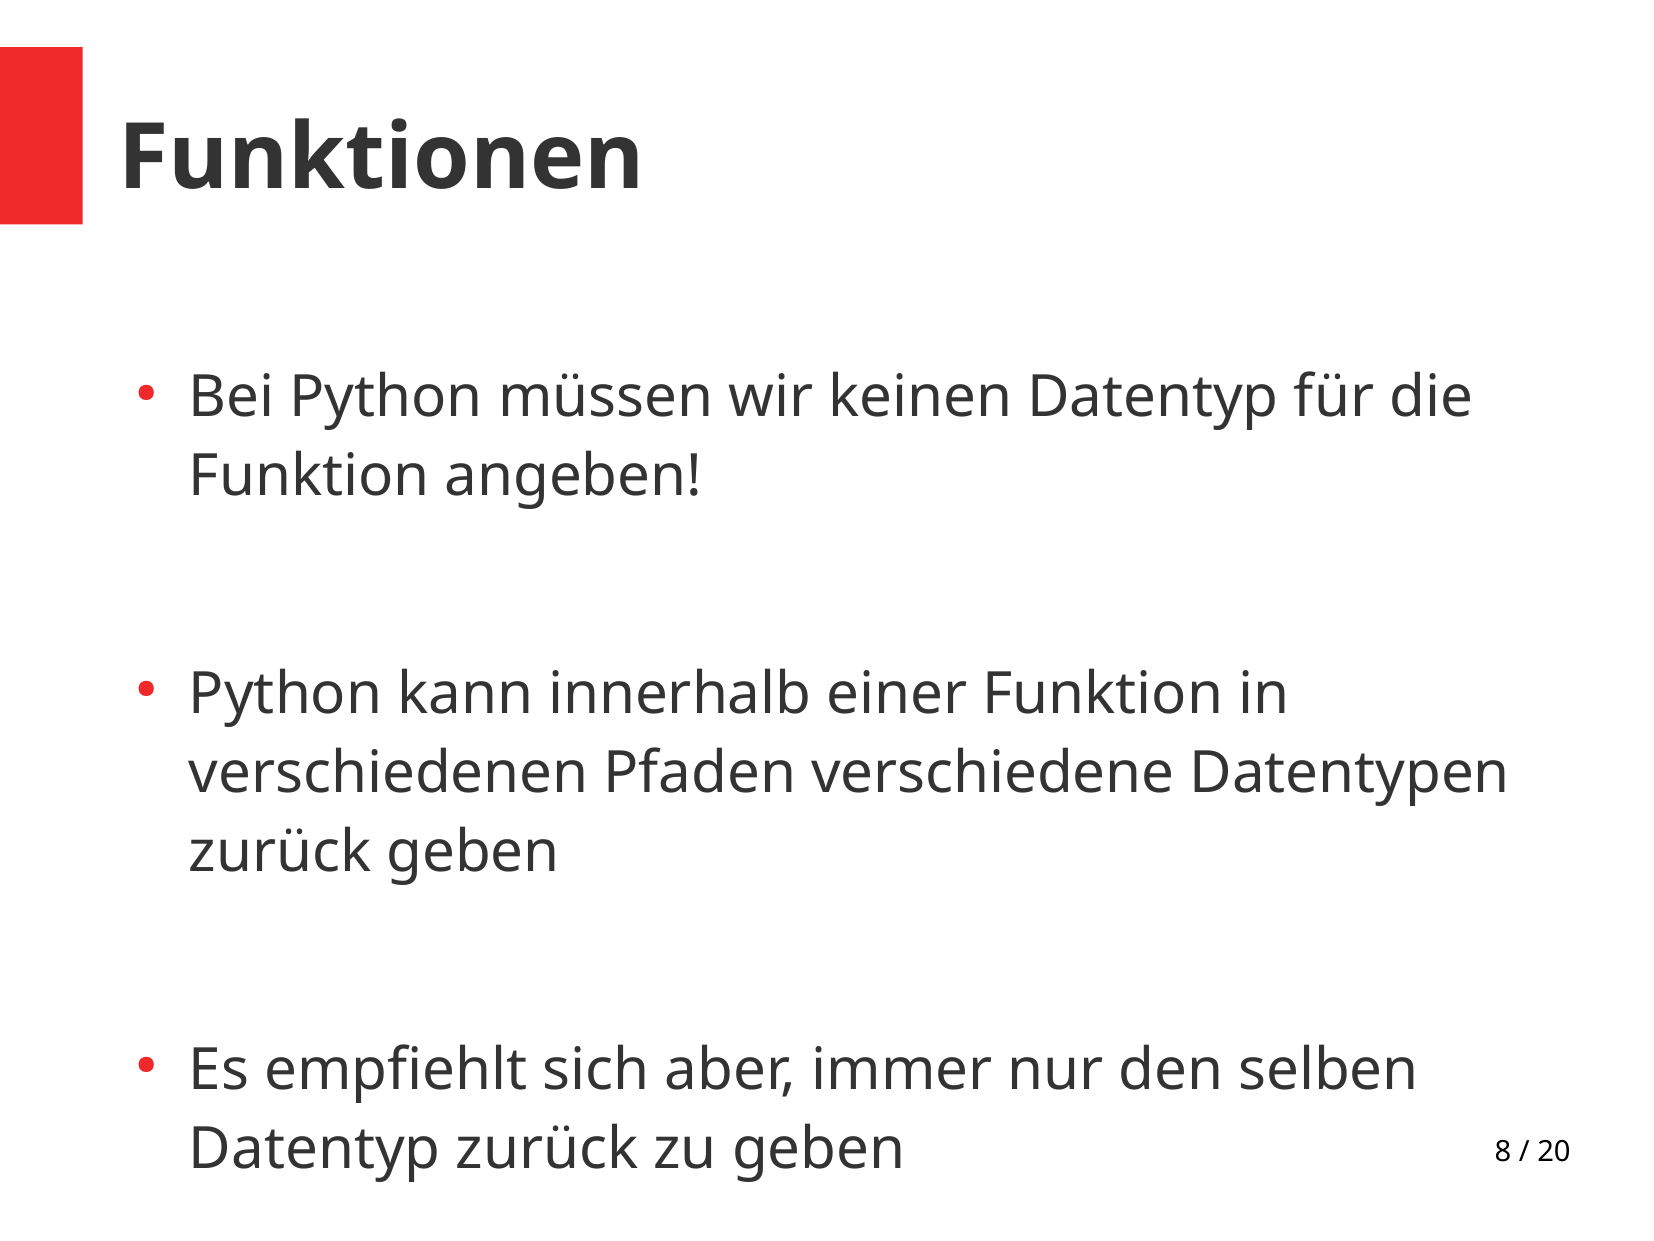

# Funktionen
Bei Python müssen wir keinen Datentyp für die Funktion angeben!
Python kann innerhalb einer Funktion in verschiedenen Pfaden verschiedene Datentypen zurück geben
Es empfiehlt sich aber, immer nur den selben Datentyp zurück zu geben
8